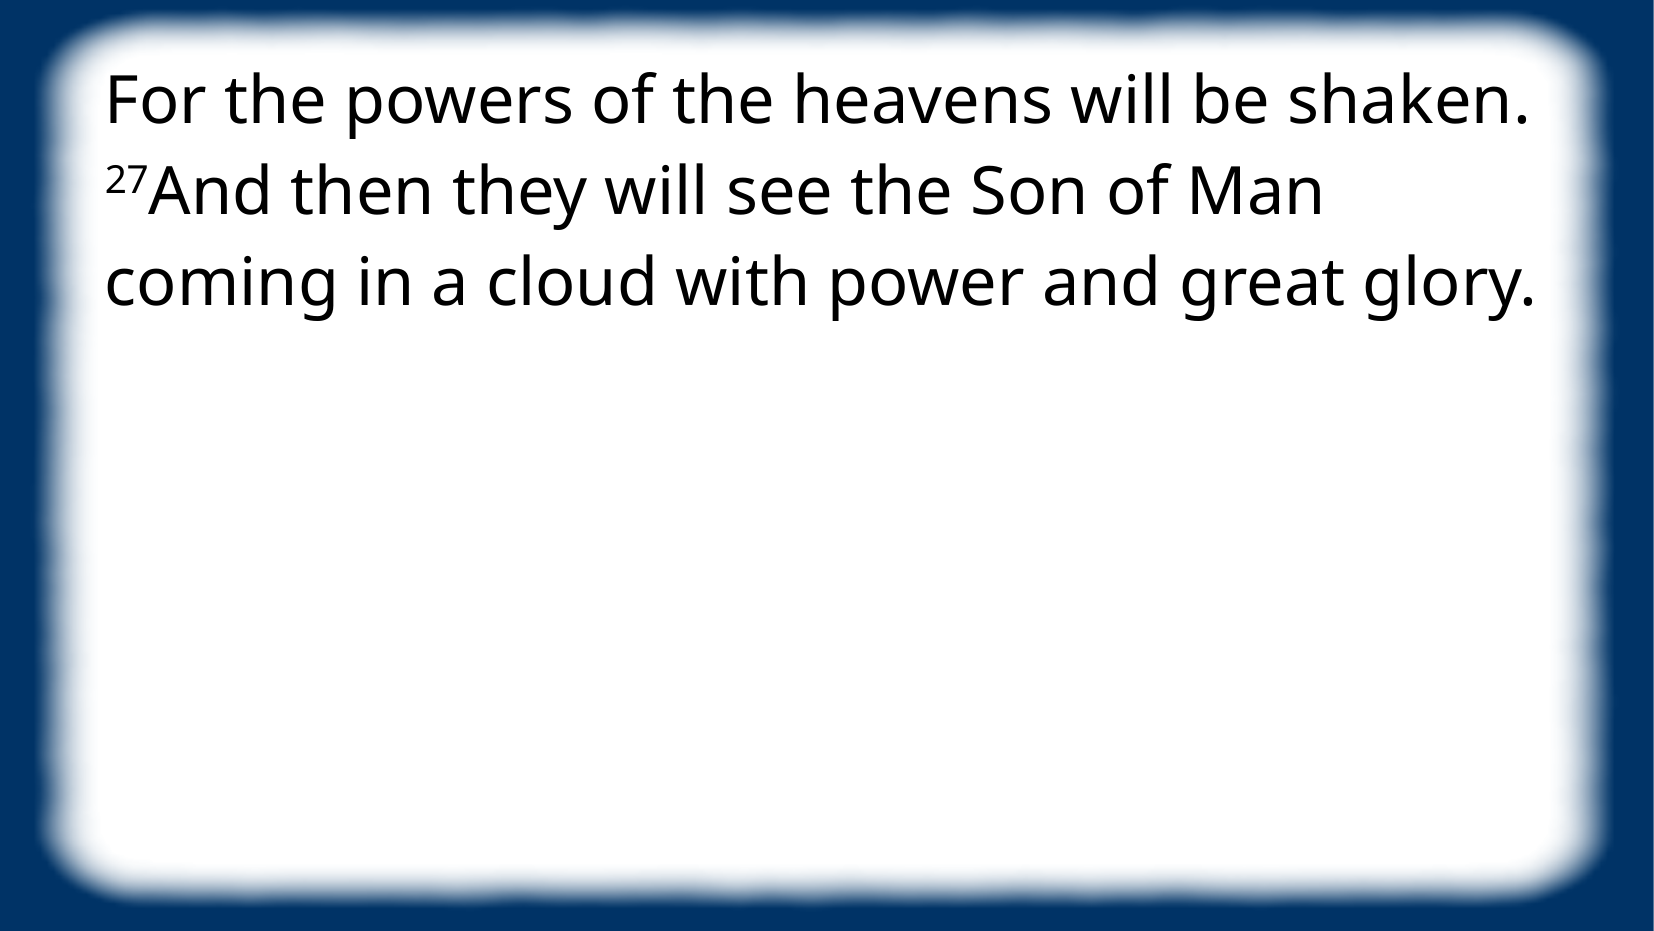

For the powers of the heavens will be shaken. 27And then they will see the Son of Man coming in a cloud with power and great glory.